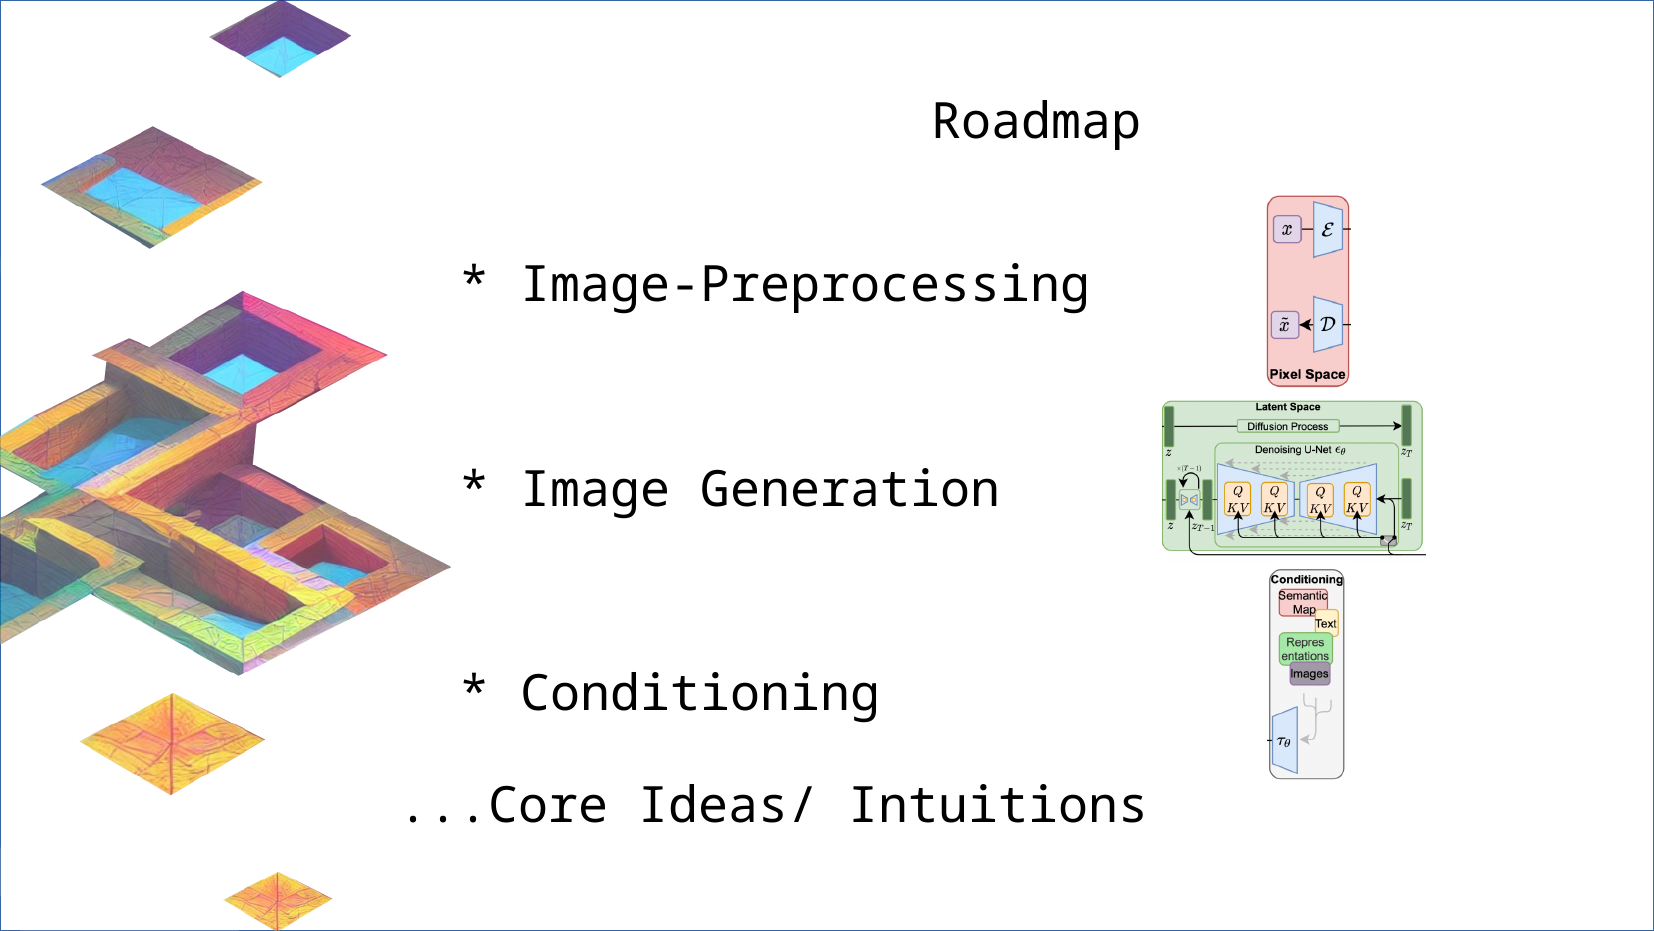

# Roadmap
* Image-Preprocessing
* Image Generation
* Conditioning
...Core Ideas/ Intuitions